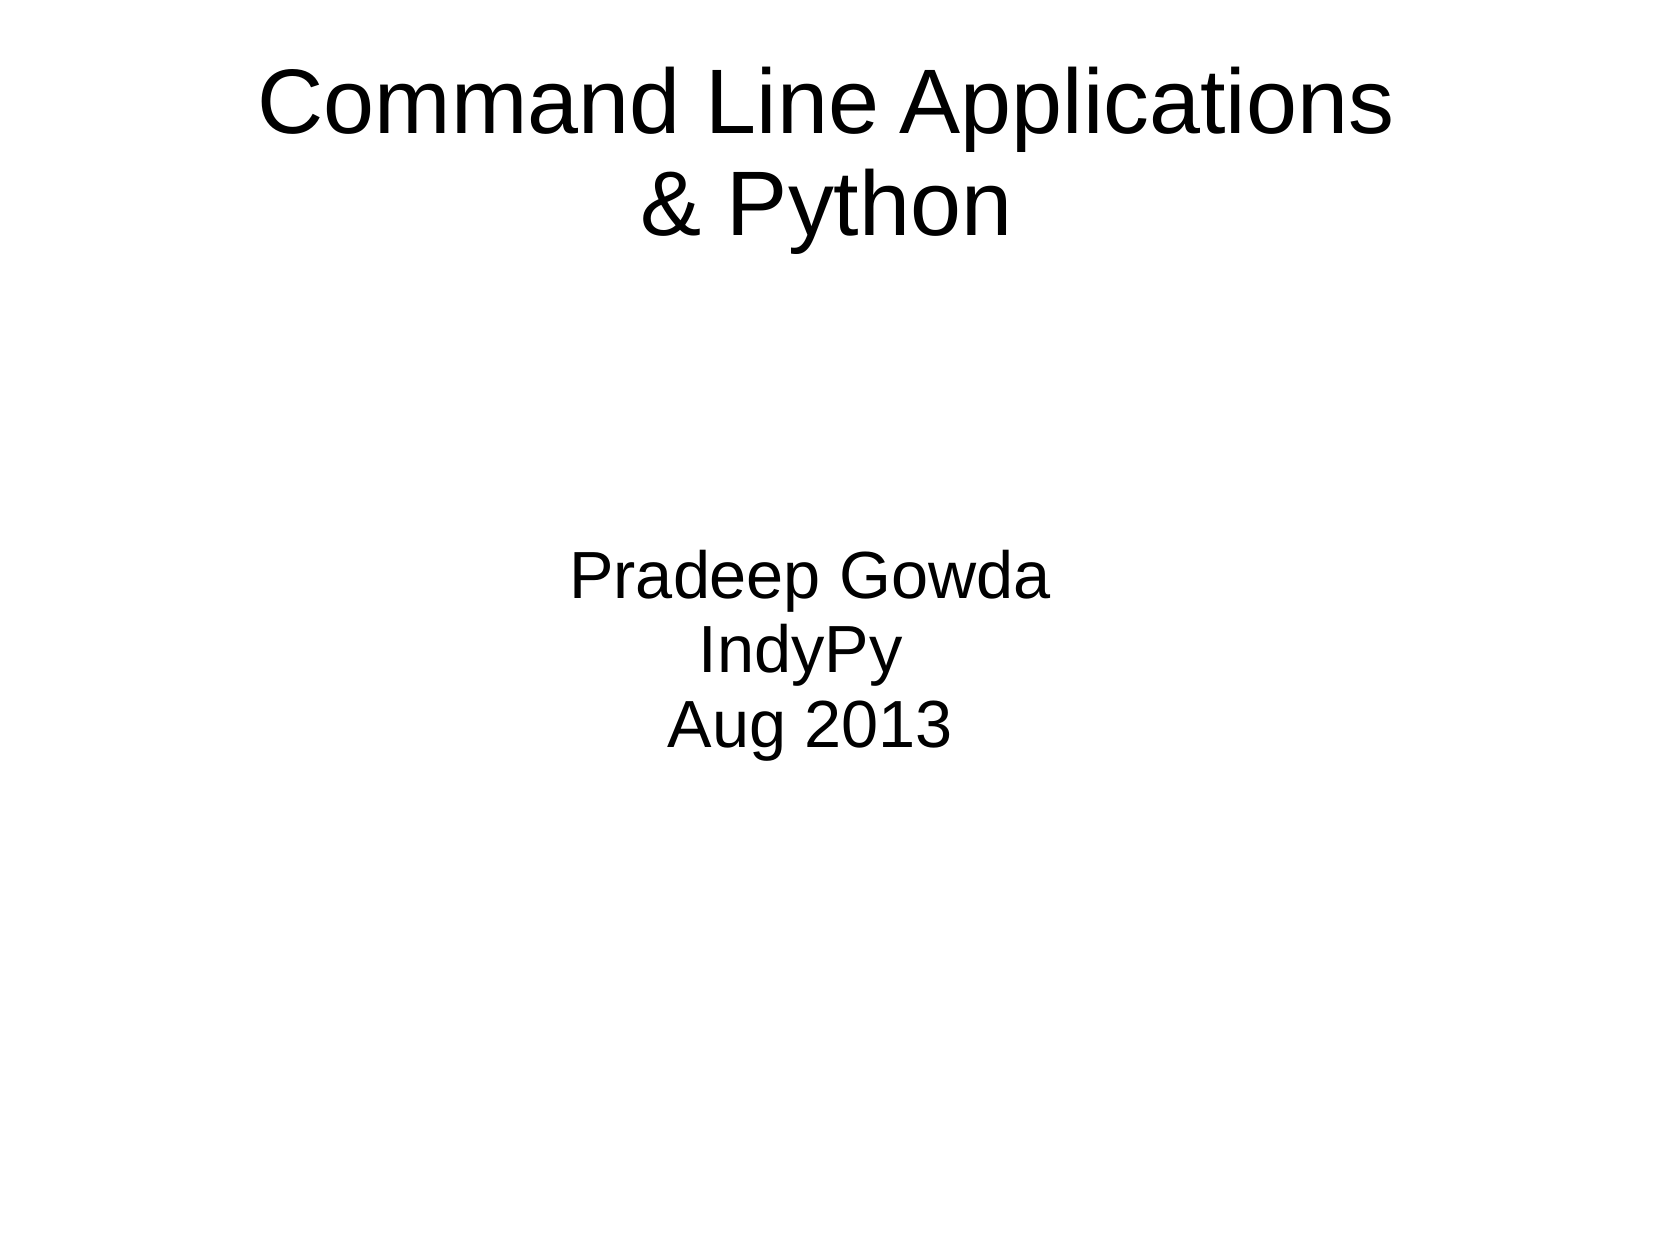

# Command Line Applications & Python
Pradeep Gowda
IndyPy
Aug 2013